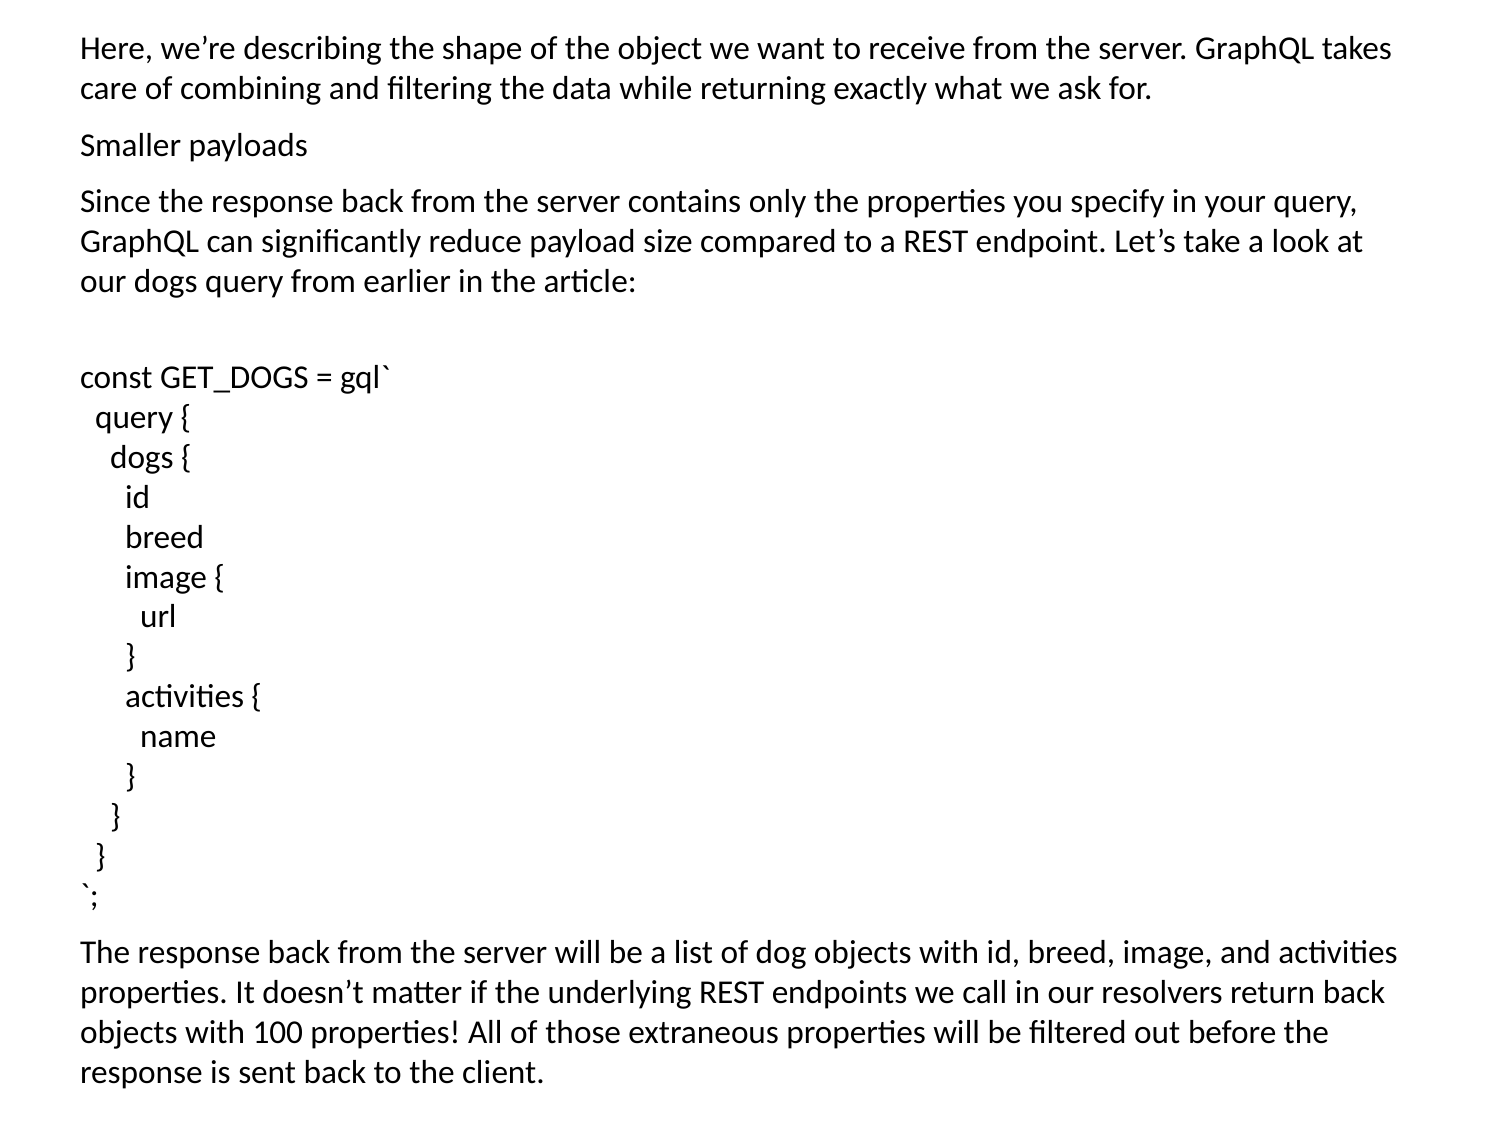

# Here, we’re describing the shape of the object we want to receive from the server. GraphQL takes care of combining and filtering the data while returning exactly what we ask for.
Smaller payloads
Since the response back from the server contains only the properties you specify in your query, GraphQL can significantly reduce payload size compared to a REST endpoint. Let’s take a look at our dogs query from earlier in the article:
const GET_DOGS = gql`
 query {
 dogs {
 id
 breed
 image {
 url
 }
 activities {
 name
 }
 }
 }
`;
The response back from the server will be a list of dog objects with id, breed, image, and activities properties. It doesn’t matter if the underlying REST endpoints we call in our resolvers return back objects with 100 properties! All of those extraneous properties will be filtered out before the response is sent back to the client.